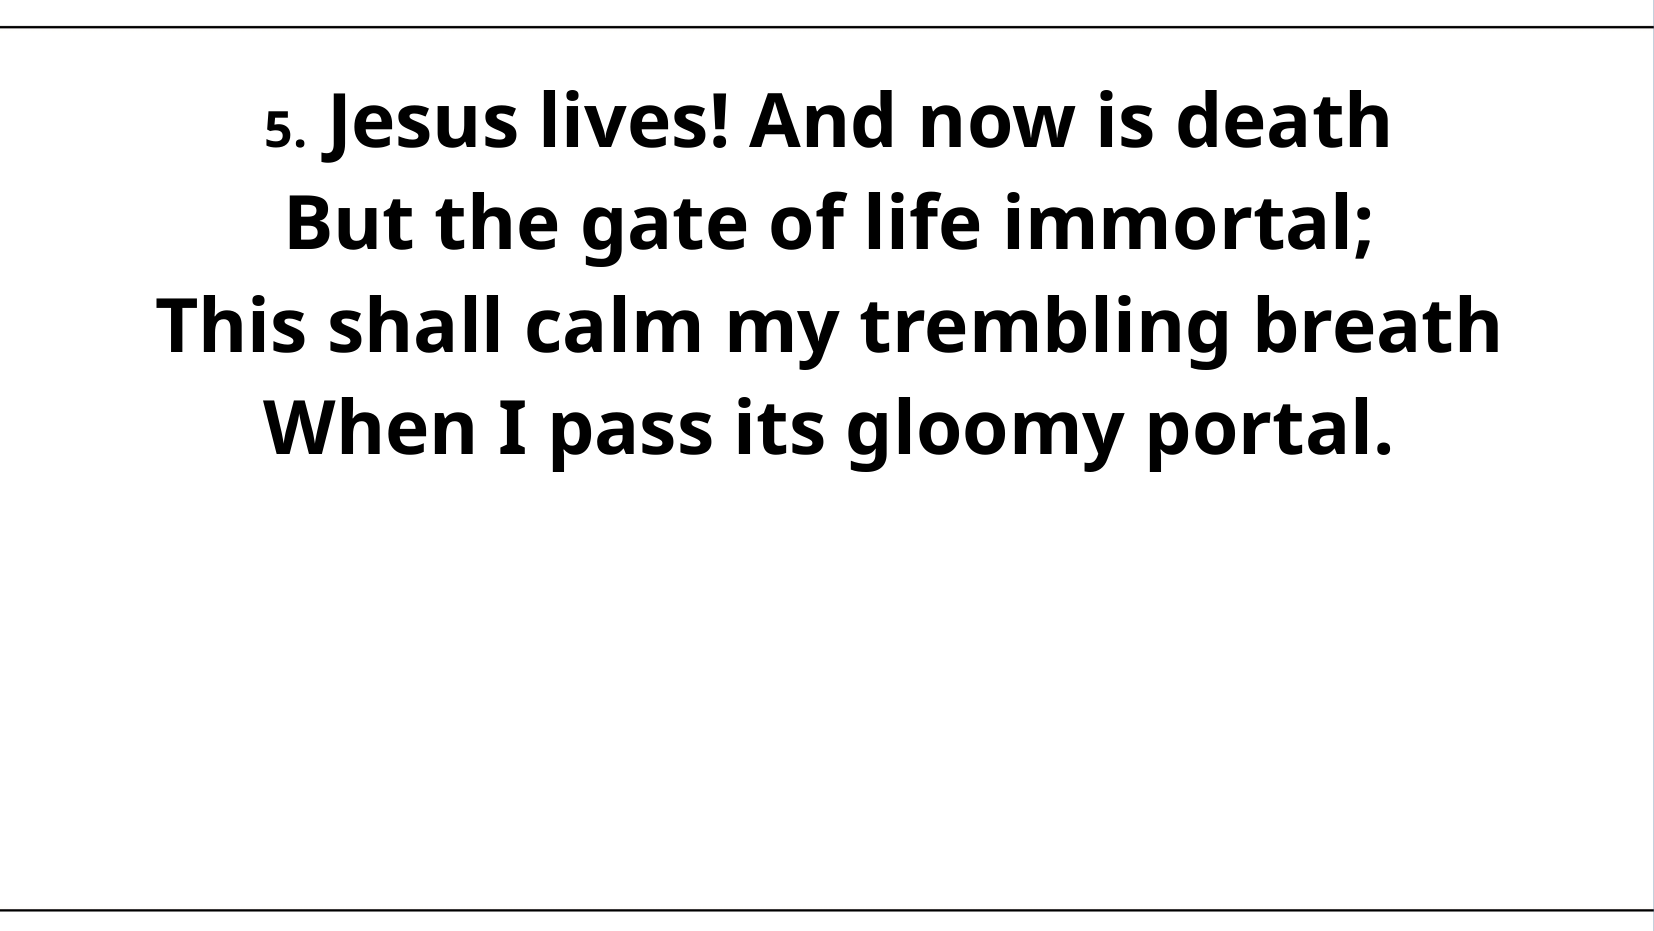

5. Jesus lives! And now is death
But the gate of life immortal;
This shall calm my trembling breath
When I pass its gloomy portal.